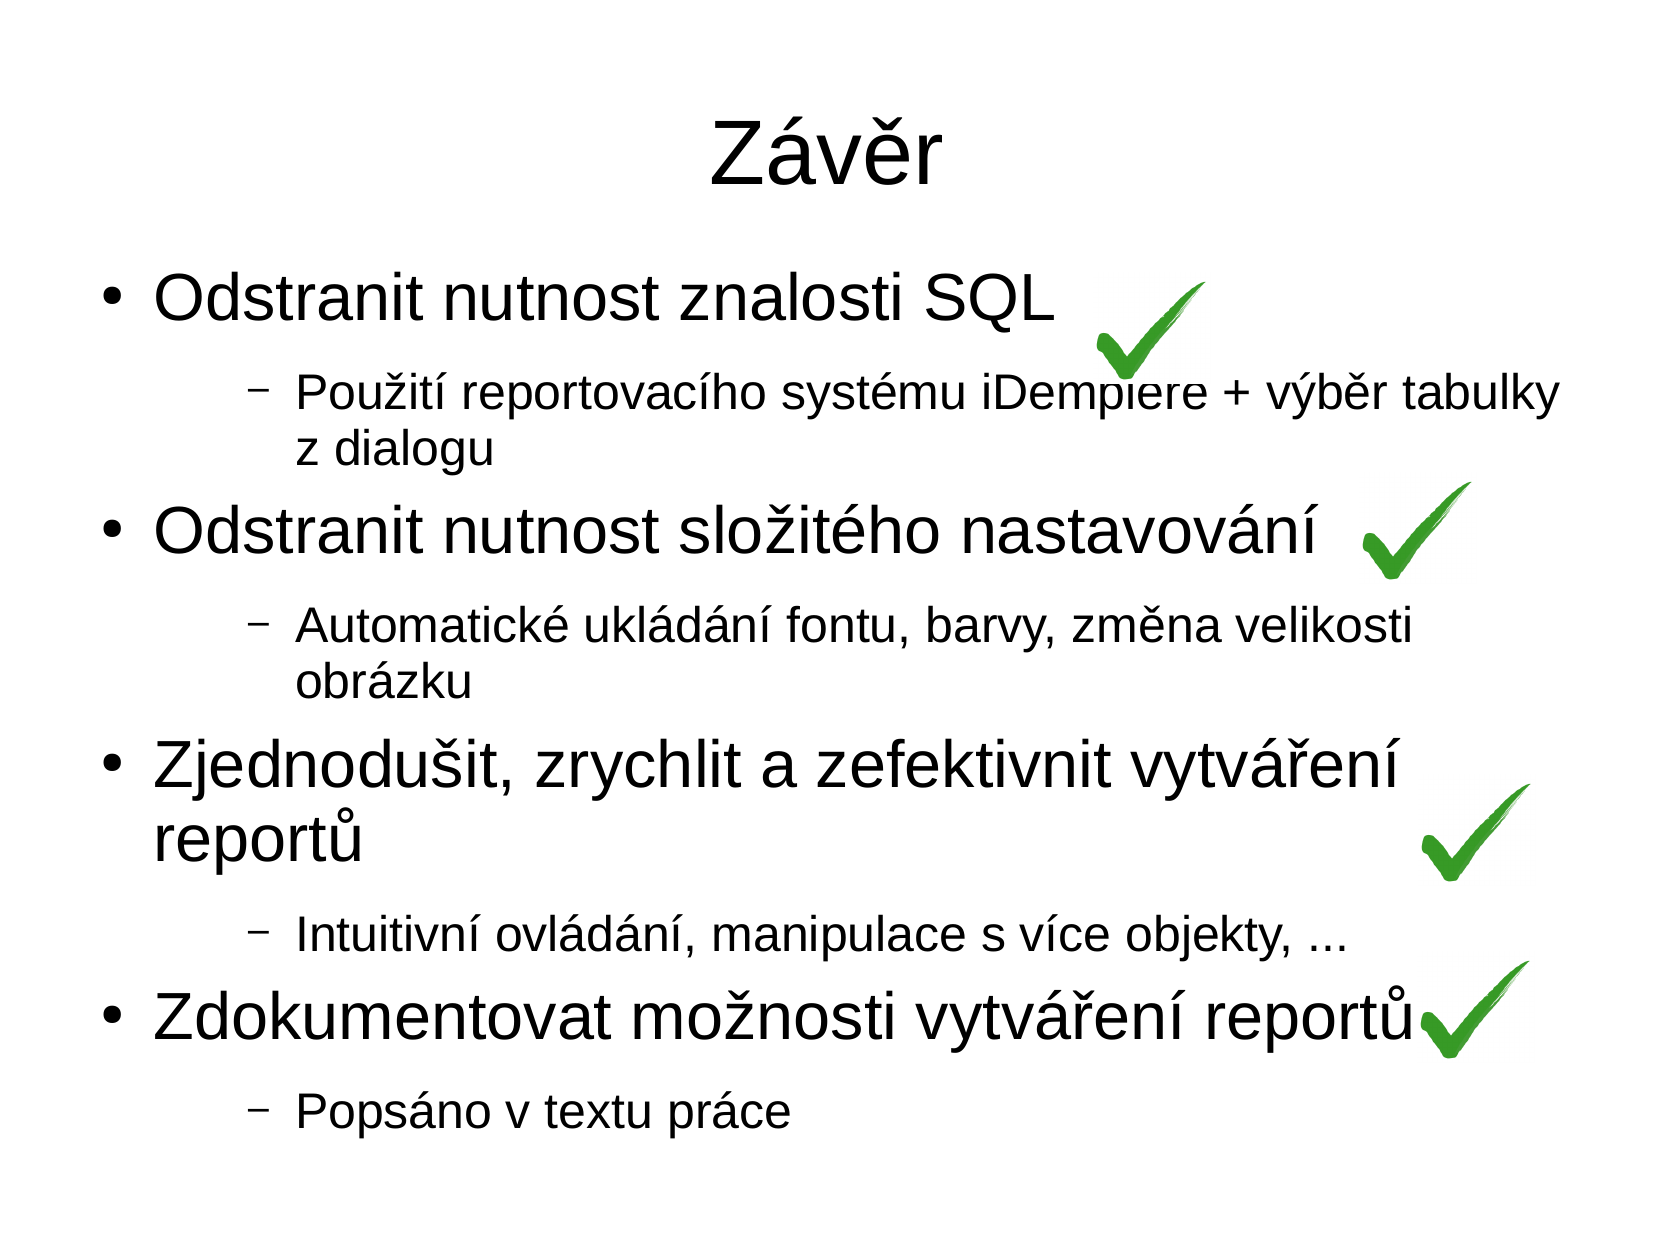

# Závěr
Odstranit nutnost znalosti SQL
Použití reportovacího systému iDempiere + výběr tabulky z dialogu
Odstranit nutnost složitého nastavování
Automatické ukládání fontu, barvy, změna velikosti obrázku
Zjednodušit, zrychlit a zefektivnit vytváření reportů
Intuitivní ovládání, manipulace s více objekty, ...
Zdokumentovat možnosti vytváření reportů
Popsáno v textu práce